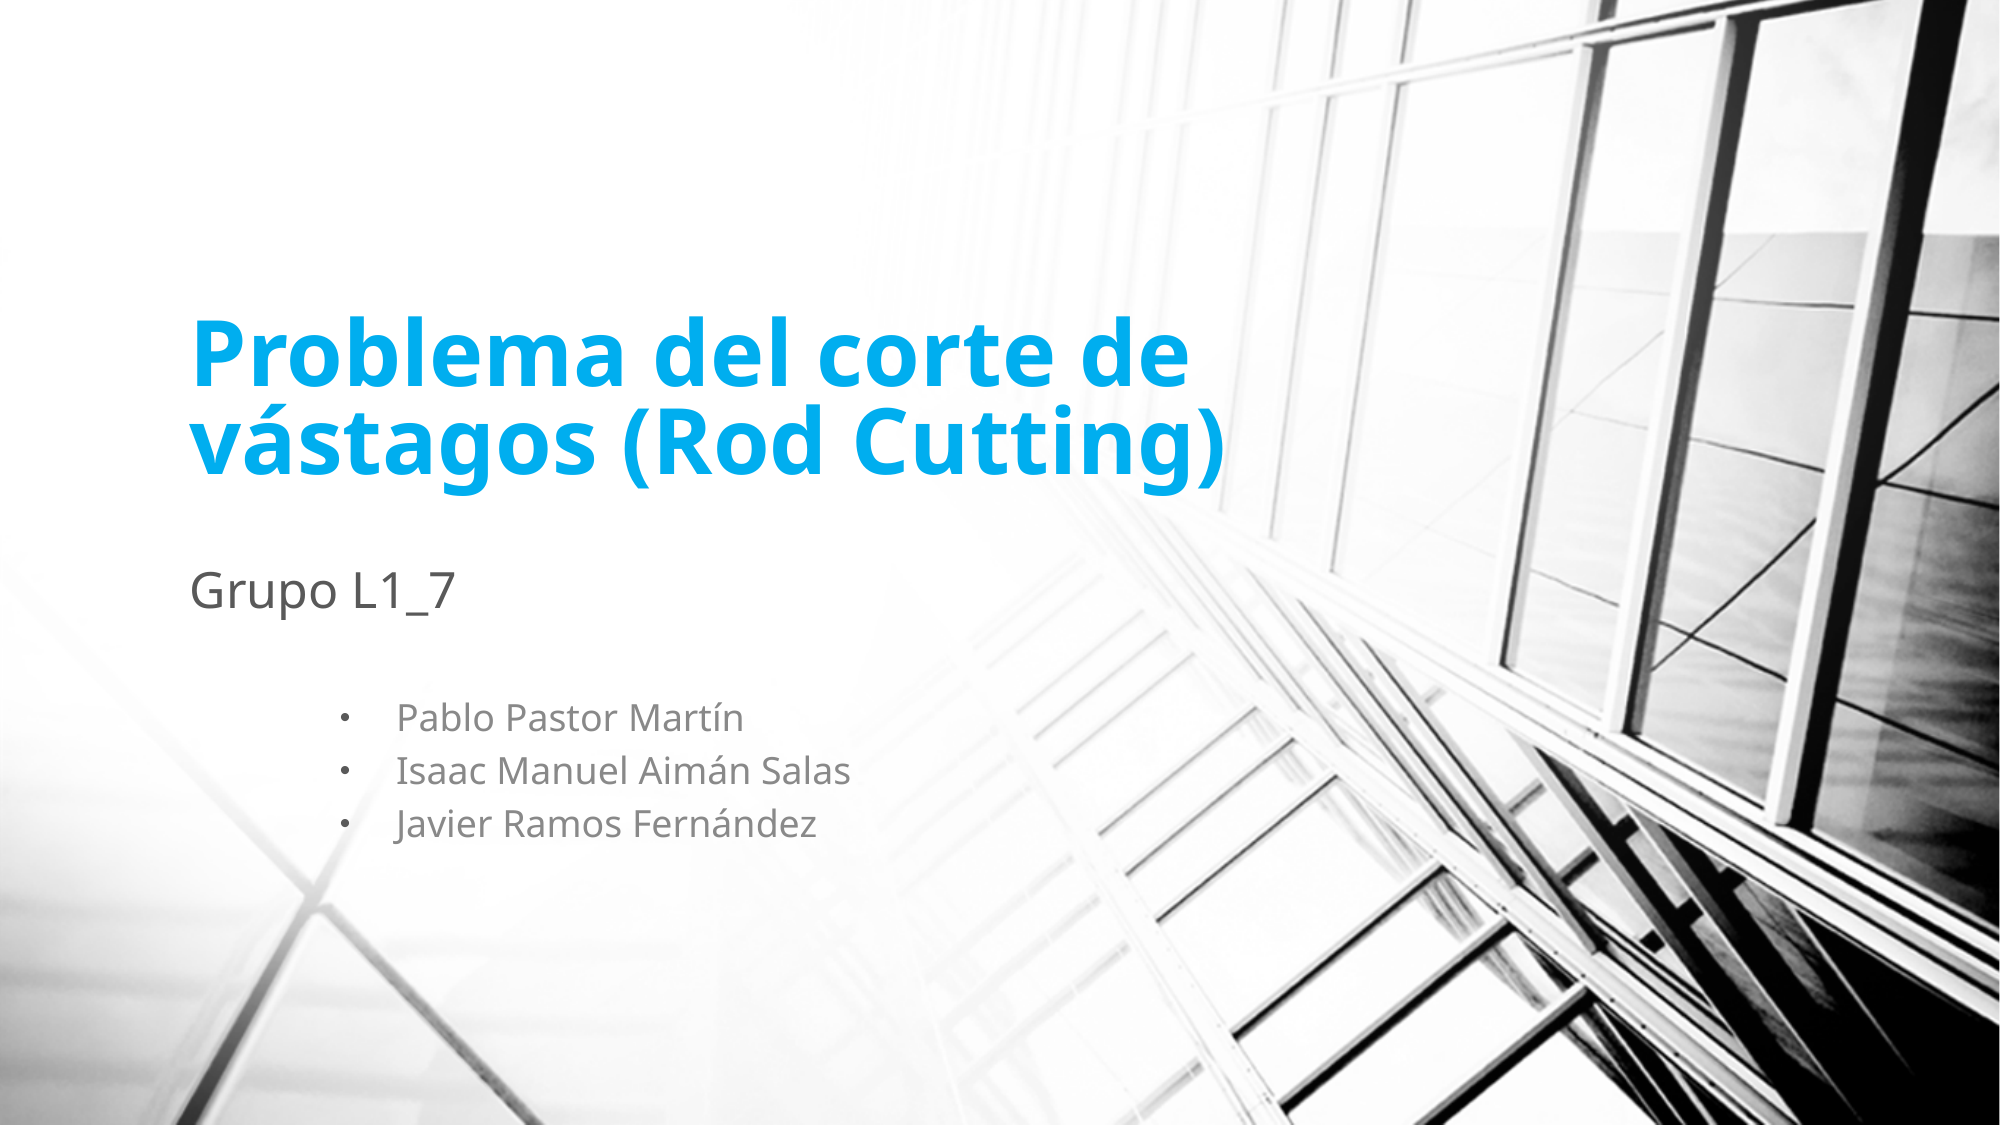

# Problema del corte de vástagos (Rod Cutting)
Grupo L1_7
Pablo Pastor Martín
Isaac Manuel Aimán Salas
Javier Ramos Fernández